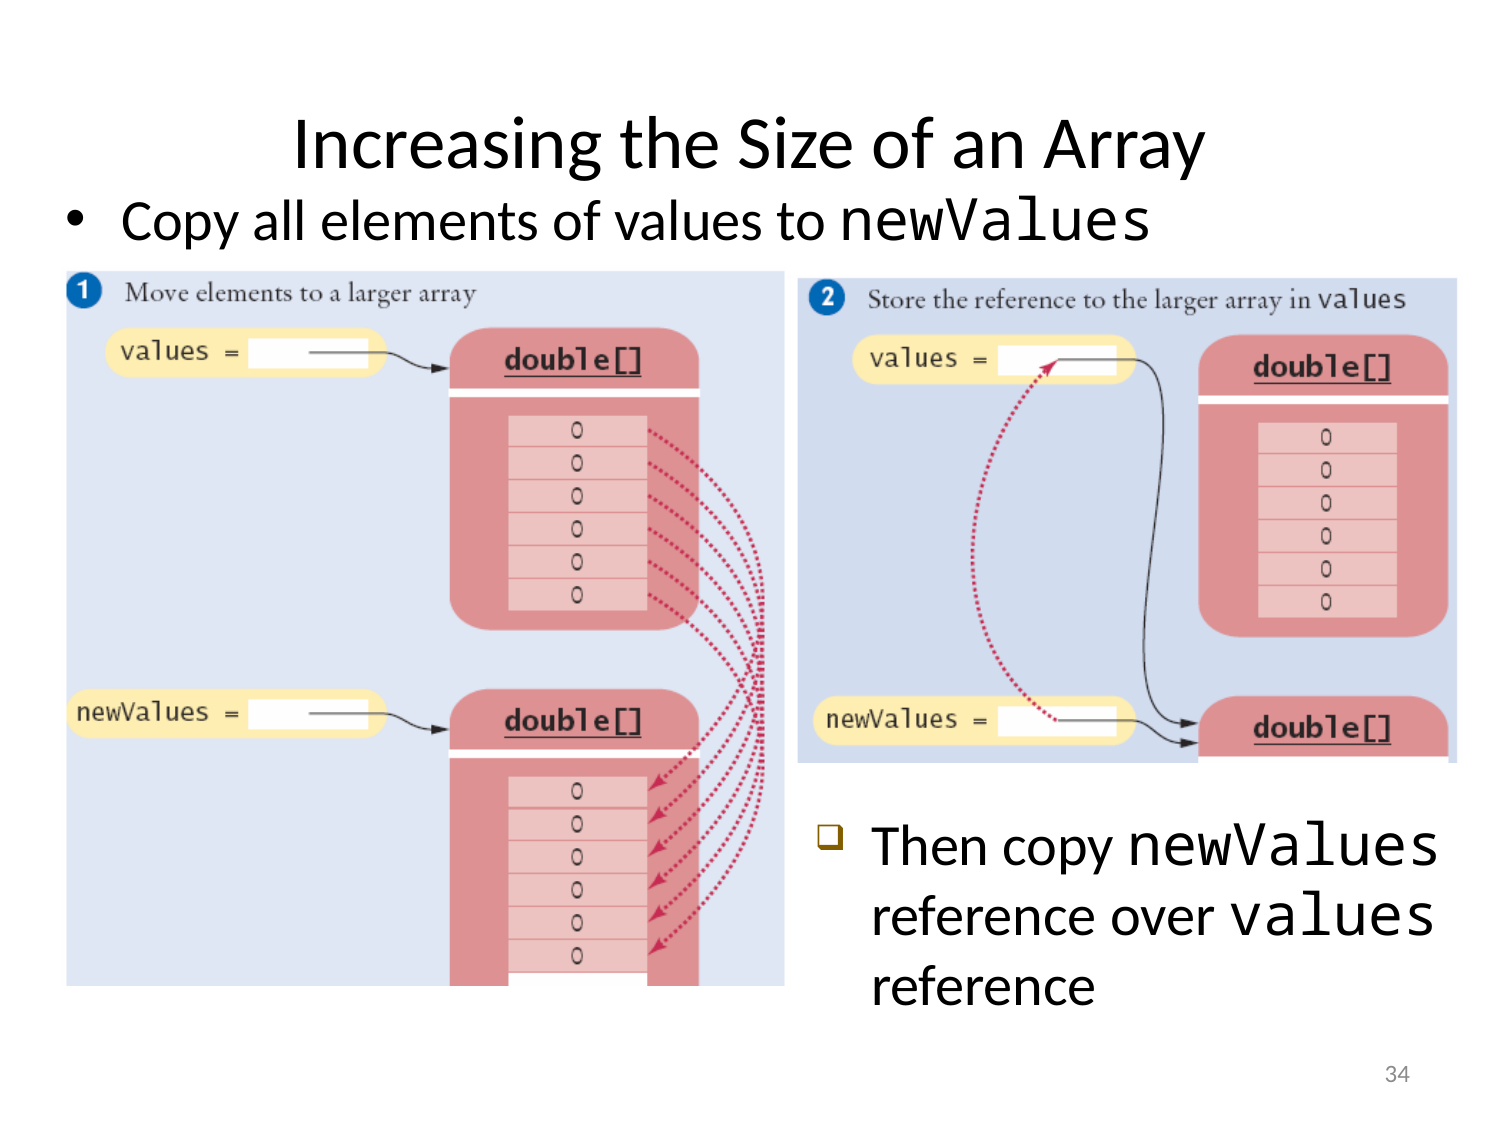

# Increasing the Size of an Array
Copy all elements of values to newValues
Then copy newValues reference over values reference